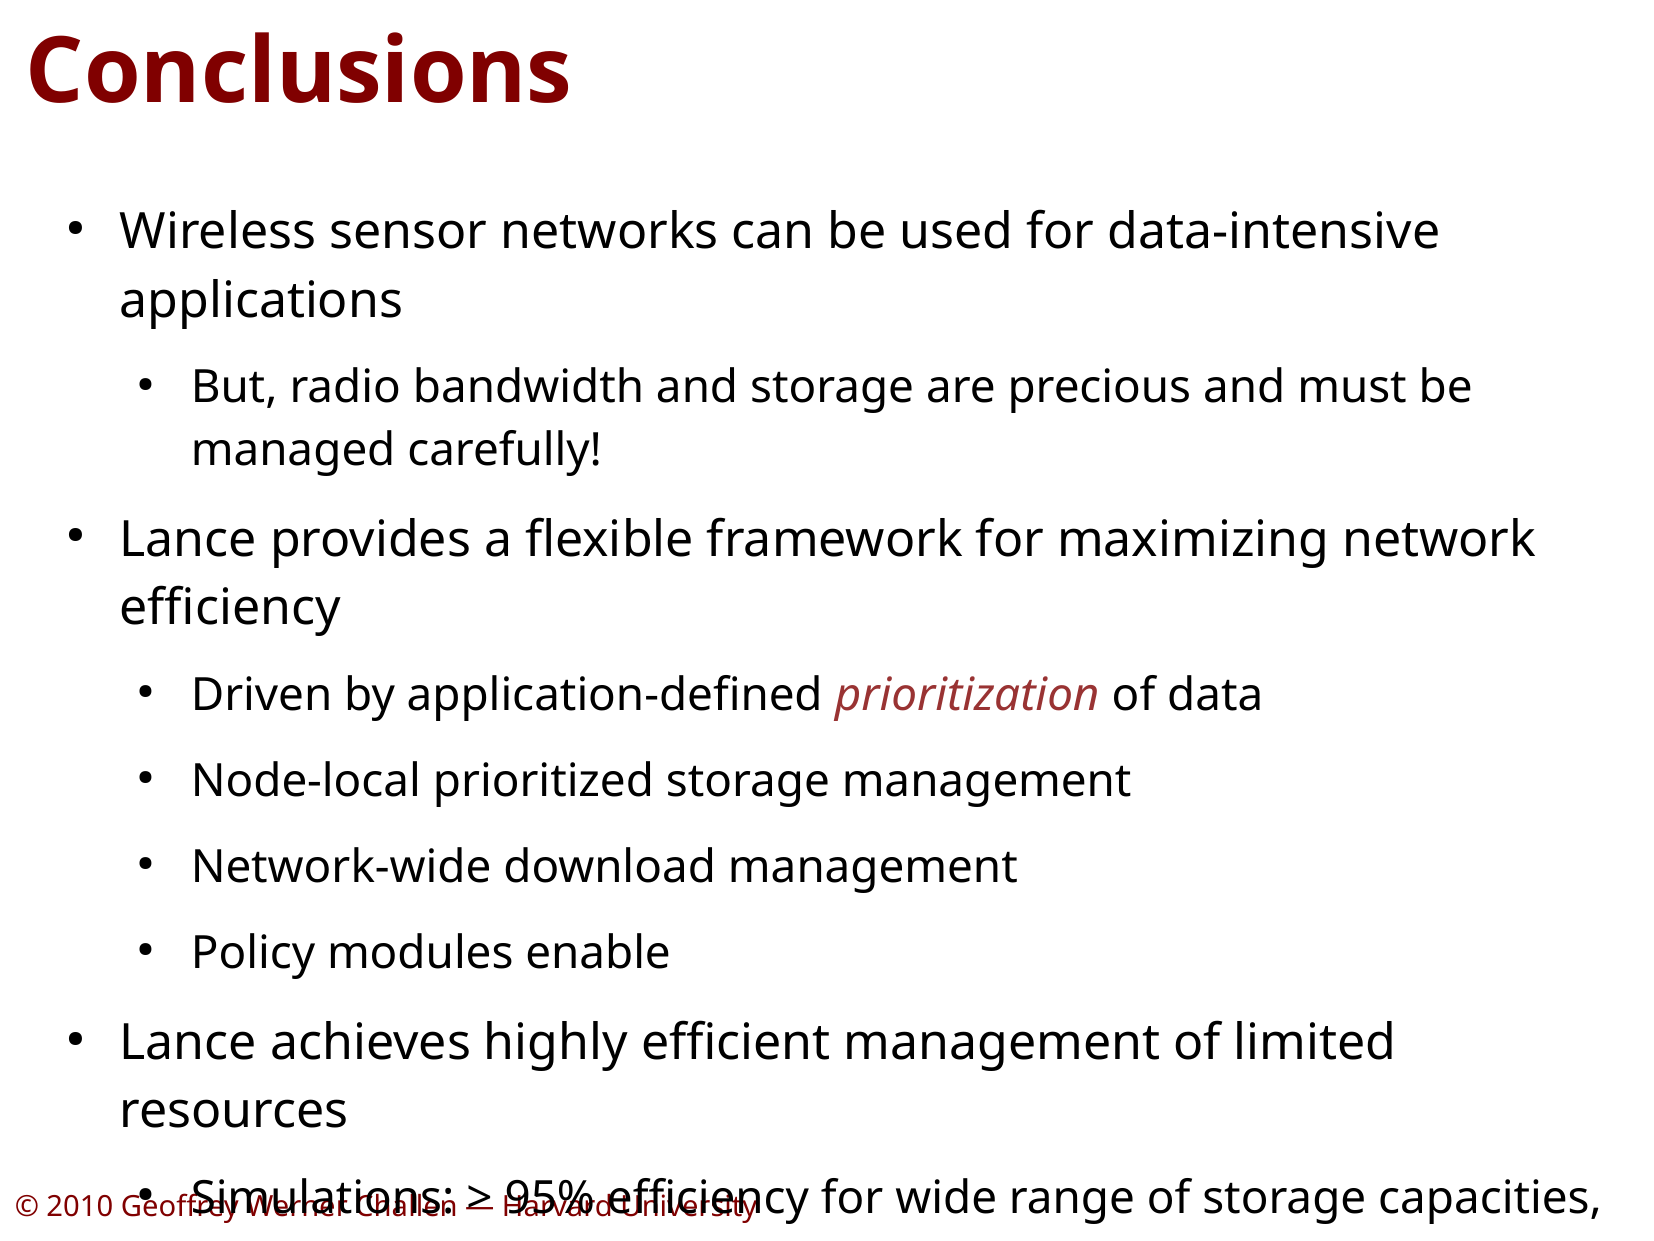

# Conclusions
Wireless sensor networks can be used for data-intensive applications
But, radio bandwidth and storage are precious and must be managed carefully!
Lance provides a flexible framework for maximizing network efficiency
Driven by application-defined prioritization of data
Node-local prioritized storage management
Network-wide download management
Policy modules enable
Lance achieves highly efficient management of limited resources
Simulations: > 95% efficiency for wide range of storage capacities, bandwidths, and
data distributions
Real deployment: efficiency of 73-80%, possibly hampered by low level of volcanic activity